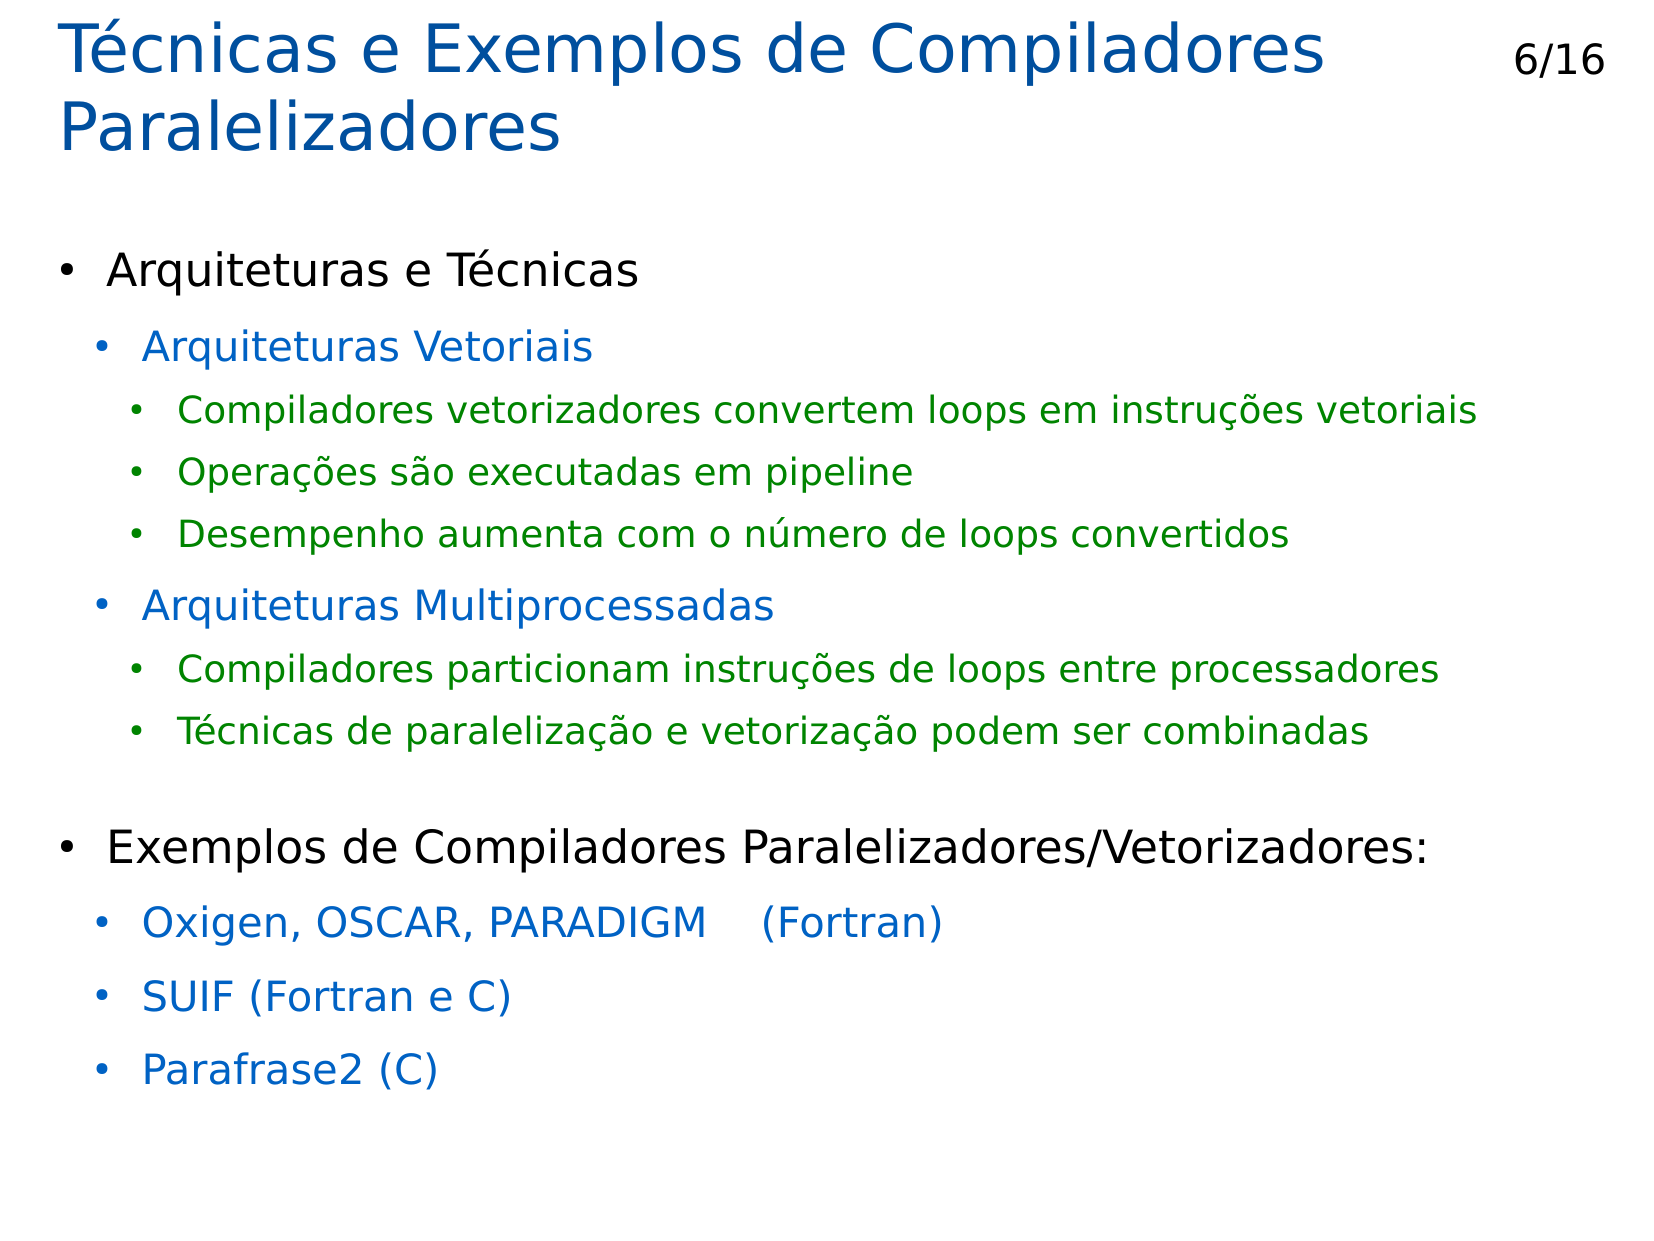

# Técnicas e Exemplos de Compiladores Paralelizadores
6
Arquiteturas e Técnicas
Arquiteturas Vetoriais
Compiladores vetorizadores convertem loops em instruções vetoriais
Operações são executadas em pipeline
Desempenho aumenta com o número de loops convertidos
Arquiteturas Multiprocessadas
Compiladores particionam instruções de loops entre processadores
Técnicas de paralelização e vetorização podem ser combinadas
Exemplos de Compiladores Paralelizadores/Vetorizadores:
Oxigen, OSCAR, PARADIGM (Fortran)
SUIF (Fortran e C)
Parafrase2 (C)